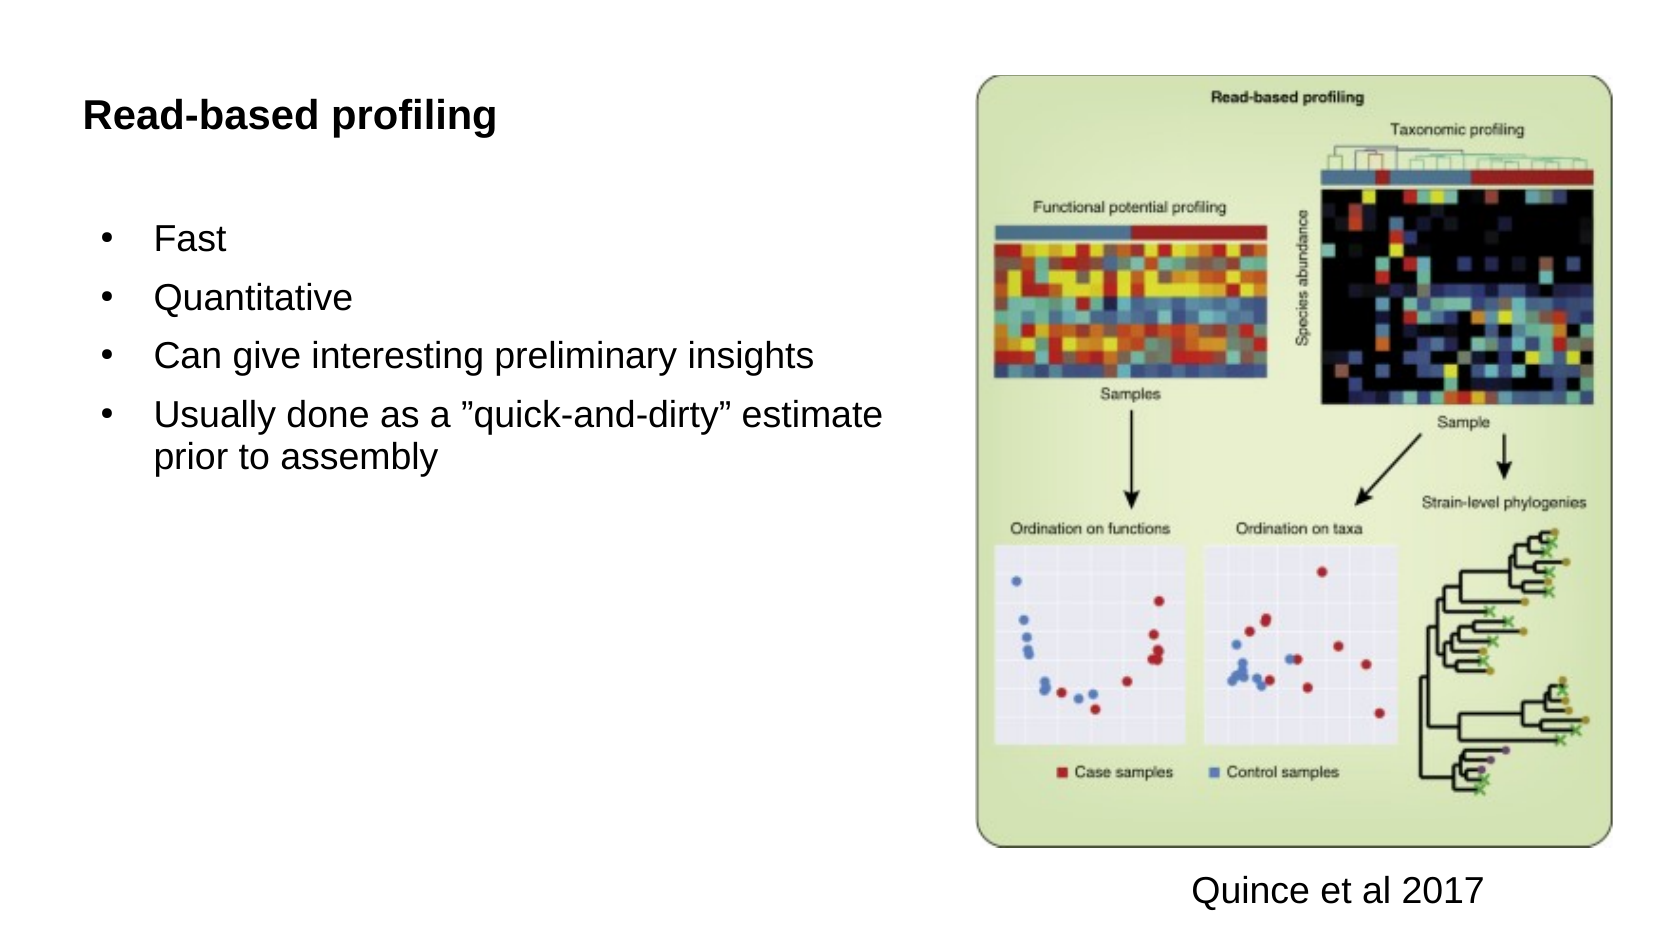

# Read-based profiling
Fast
Quantitative
Can give interesting preliminary insights
Usually done as a ”quick-and-dirty” estimate prior to assembly
Quince et al 2017